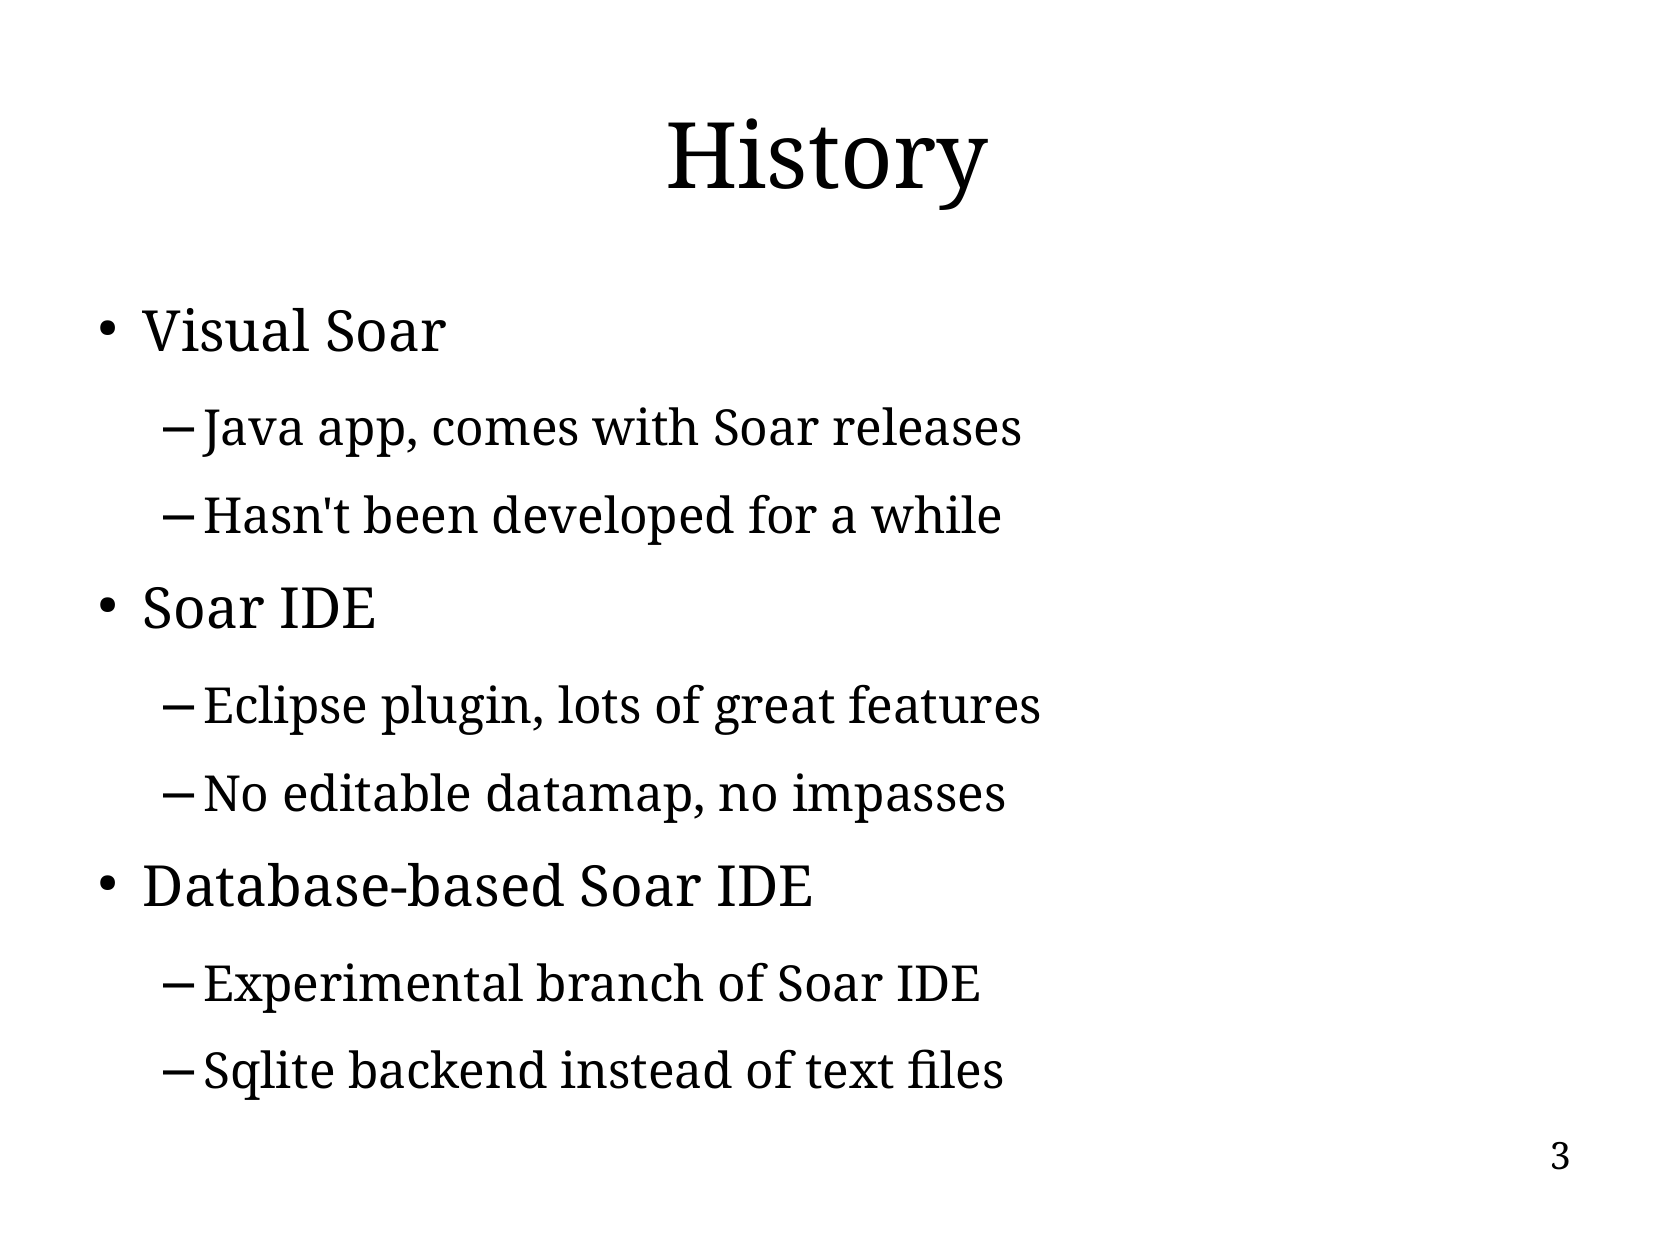

# History
Visual Soar
Java app, comes with Soar releases
Hasn't been developed for a while
Soar IDE
Eclipse plugin, lots of great features
No editable datamap, no impasses
Database-based Soar IDE
Experimental branch of Soar IDE
Sqlite backend instead of text files
3